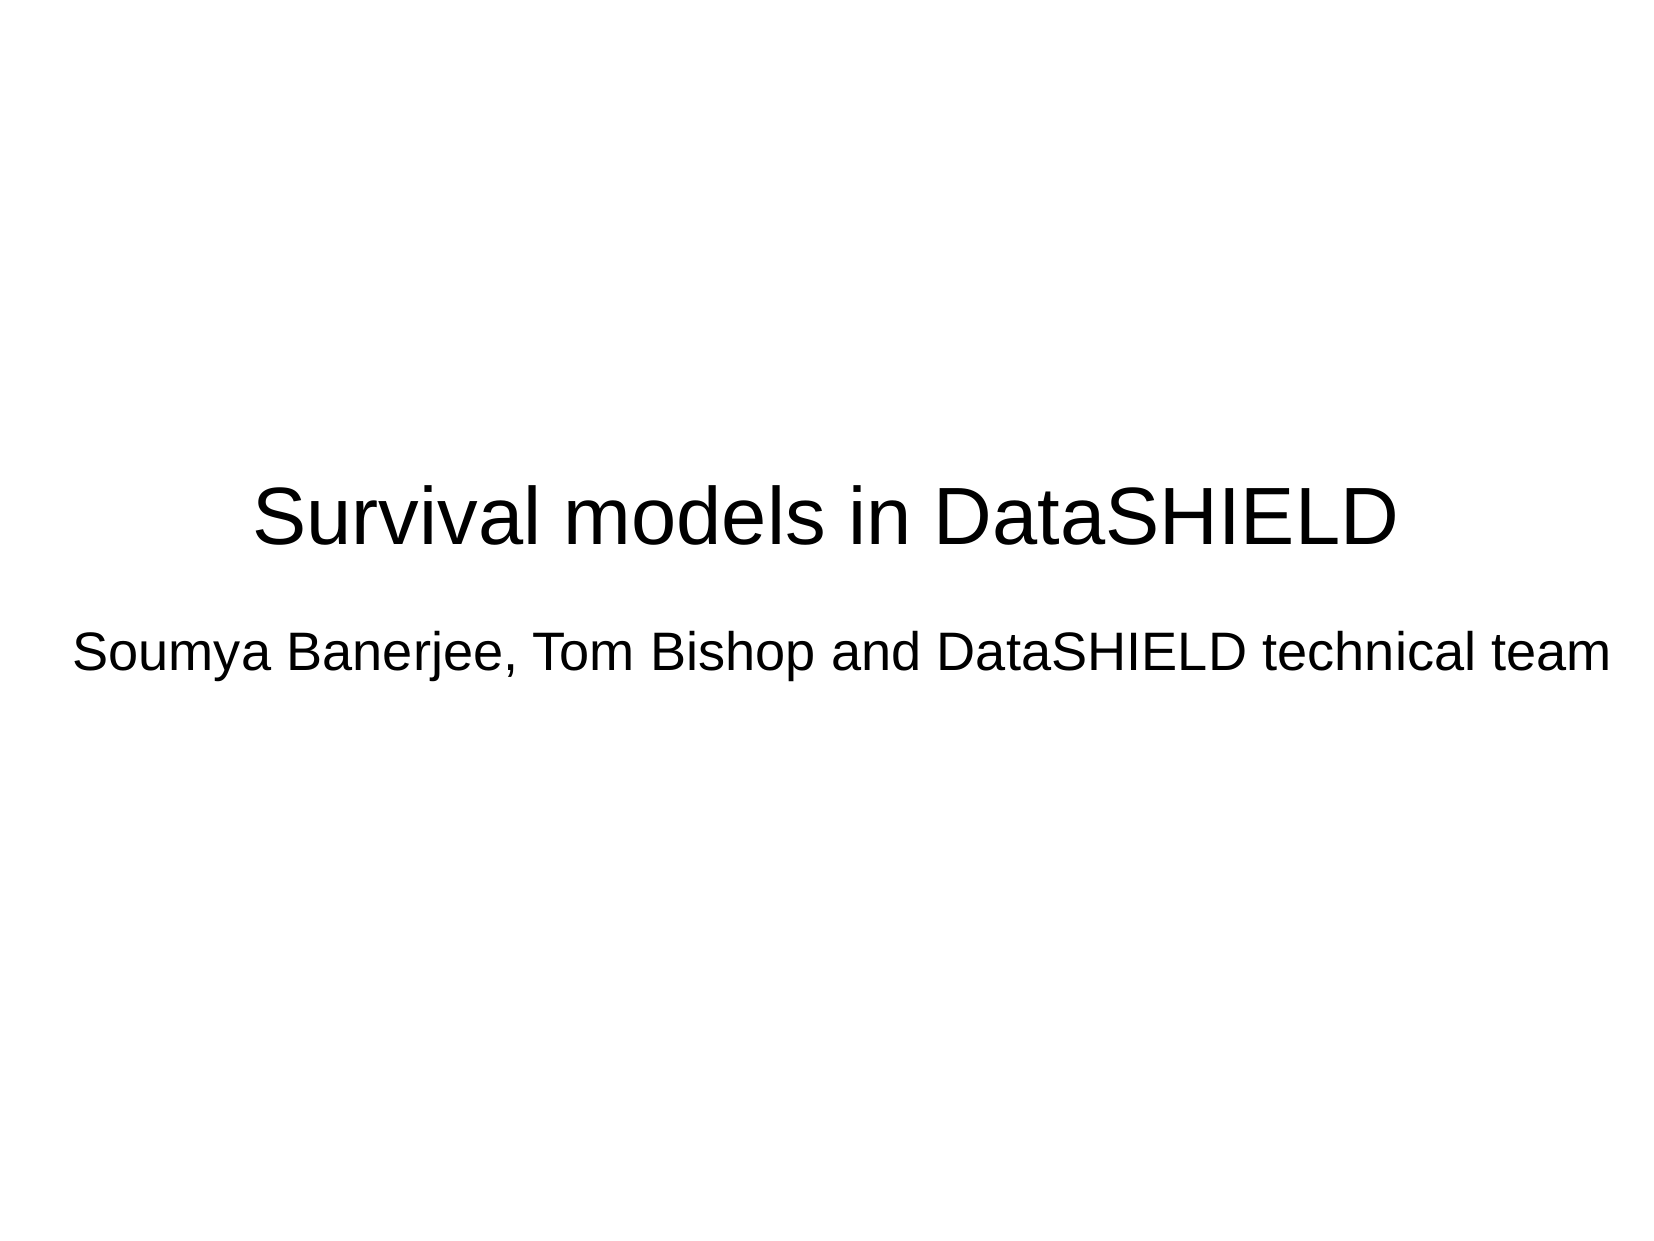

Survival models in DataSHIELD
Soumya Banerjee, Tom Bishop and DataSHIELD technical team